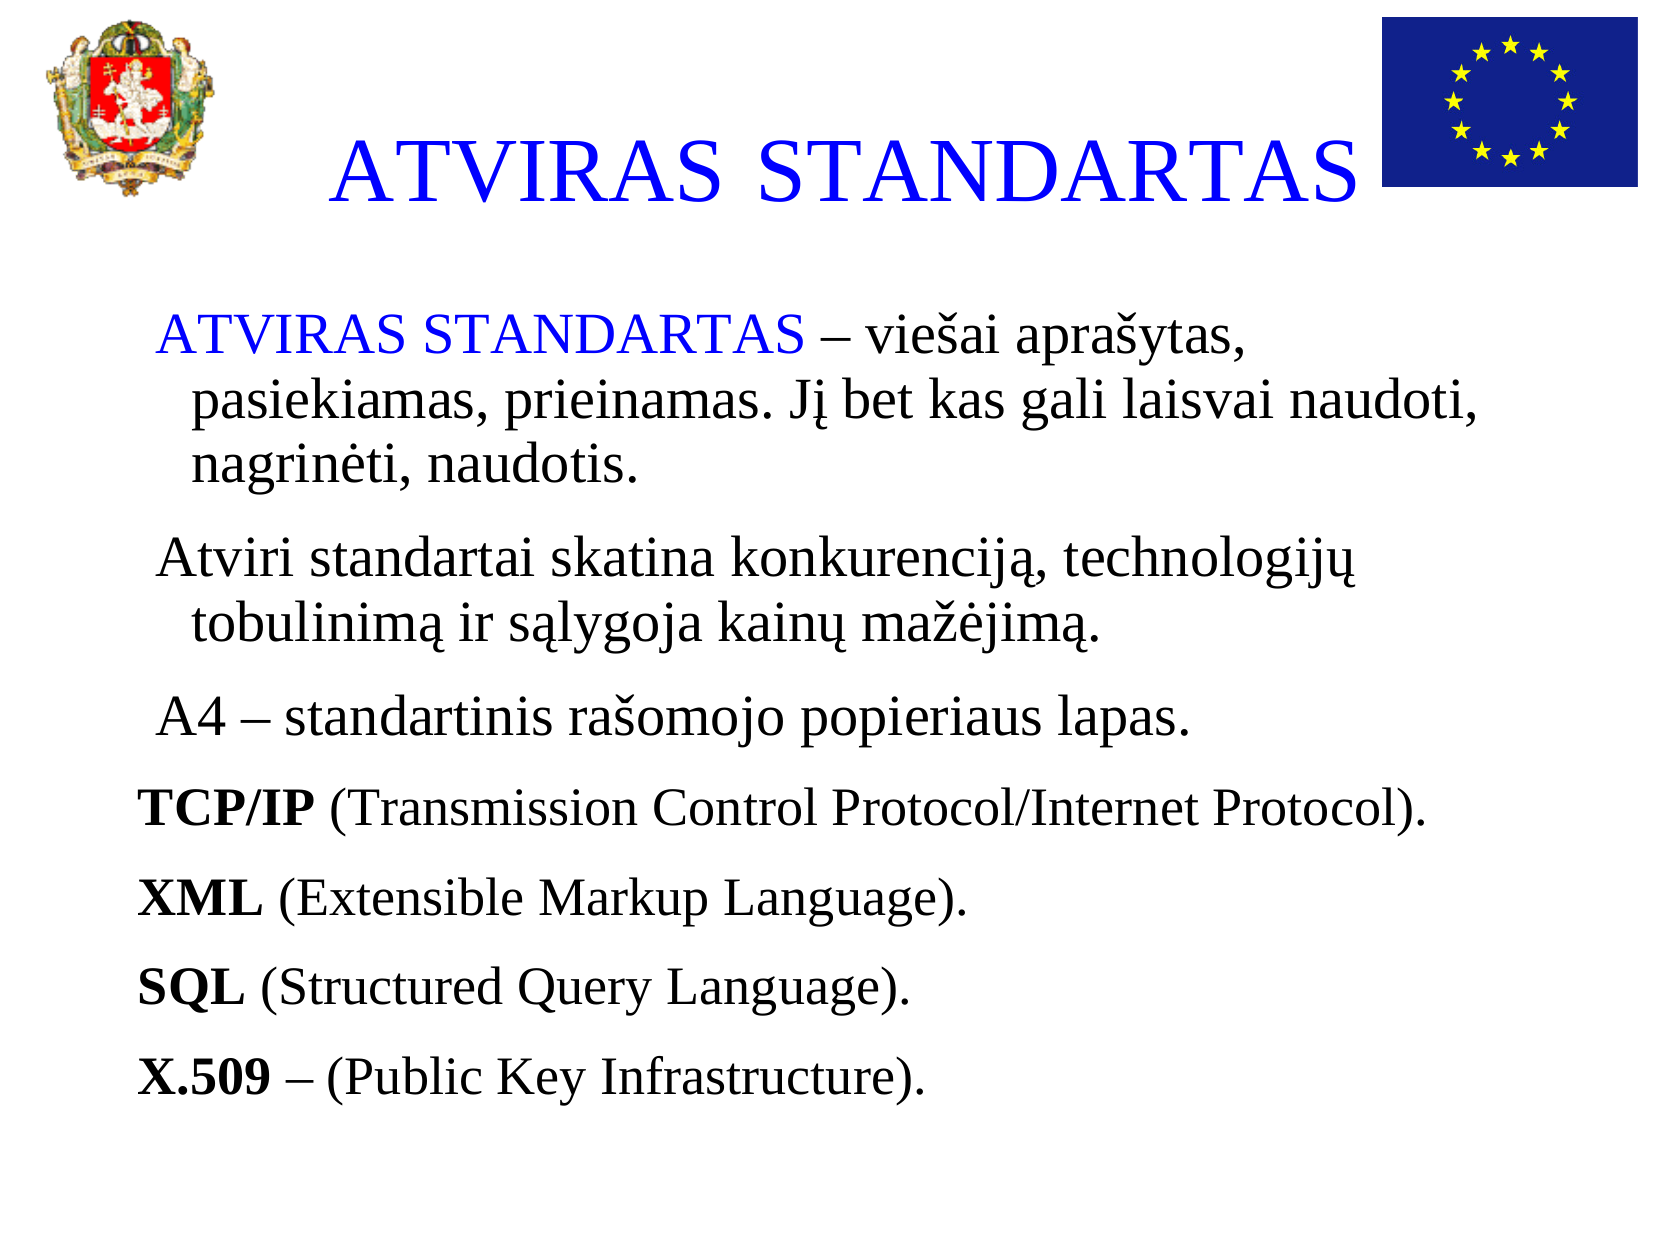

# ATVIRAS STANDARTAS
ATVIRAS STANDARTAS – viešai aprašytas, pasiekiamas, prieinamas. Jį bet kas gali laisvai naudoti, nagrinėti, naudotis.
Atviri standartai skatina konkurenciją, technologijų tobulinimą ir sąlygoja kainų mažėjimą.
A4 – standartinis rašomojo popieriaus lapas.
TCP/IP (Transmission Control Protocol/Internet Protocol).
XML (Extensible Markup Language).
SQL (Structured Query Language).
X.509 – (Public Key Infrastructure).